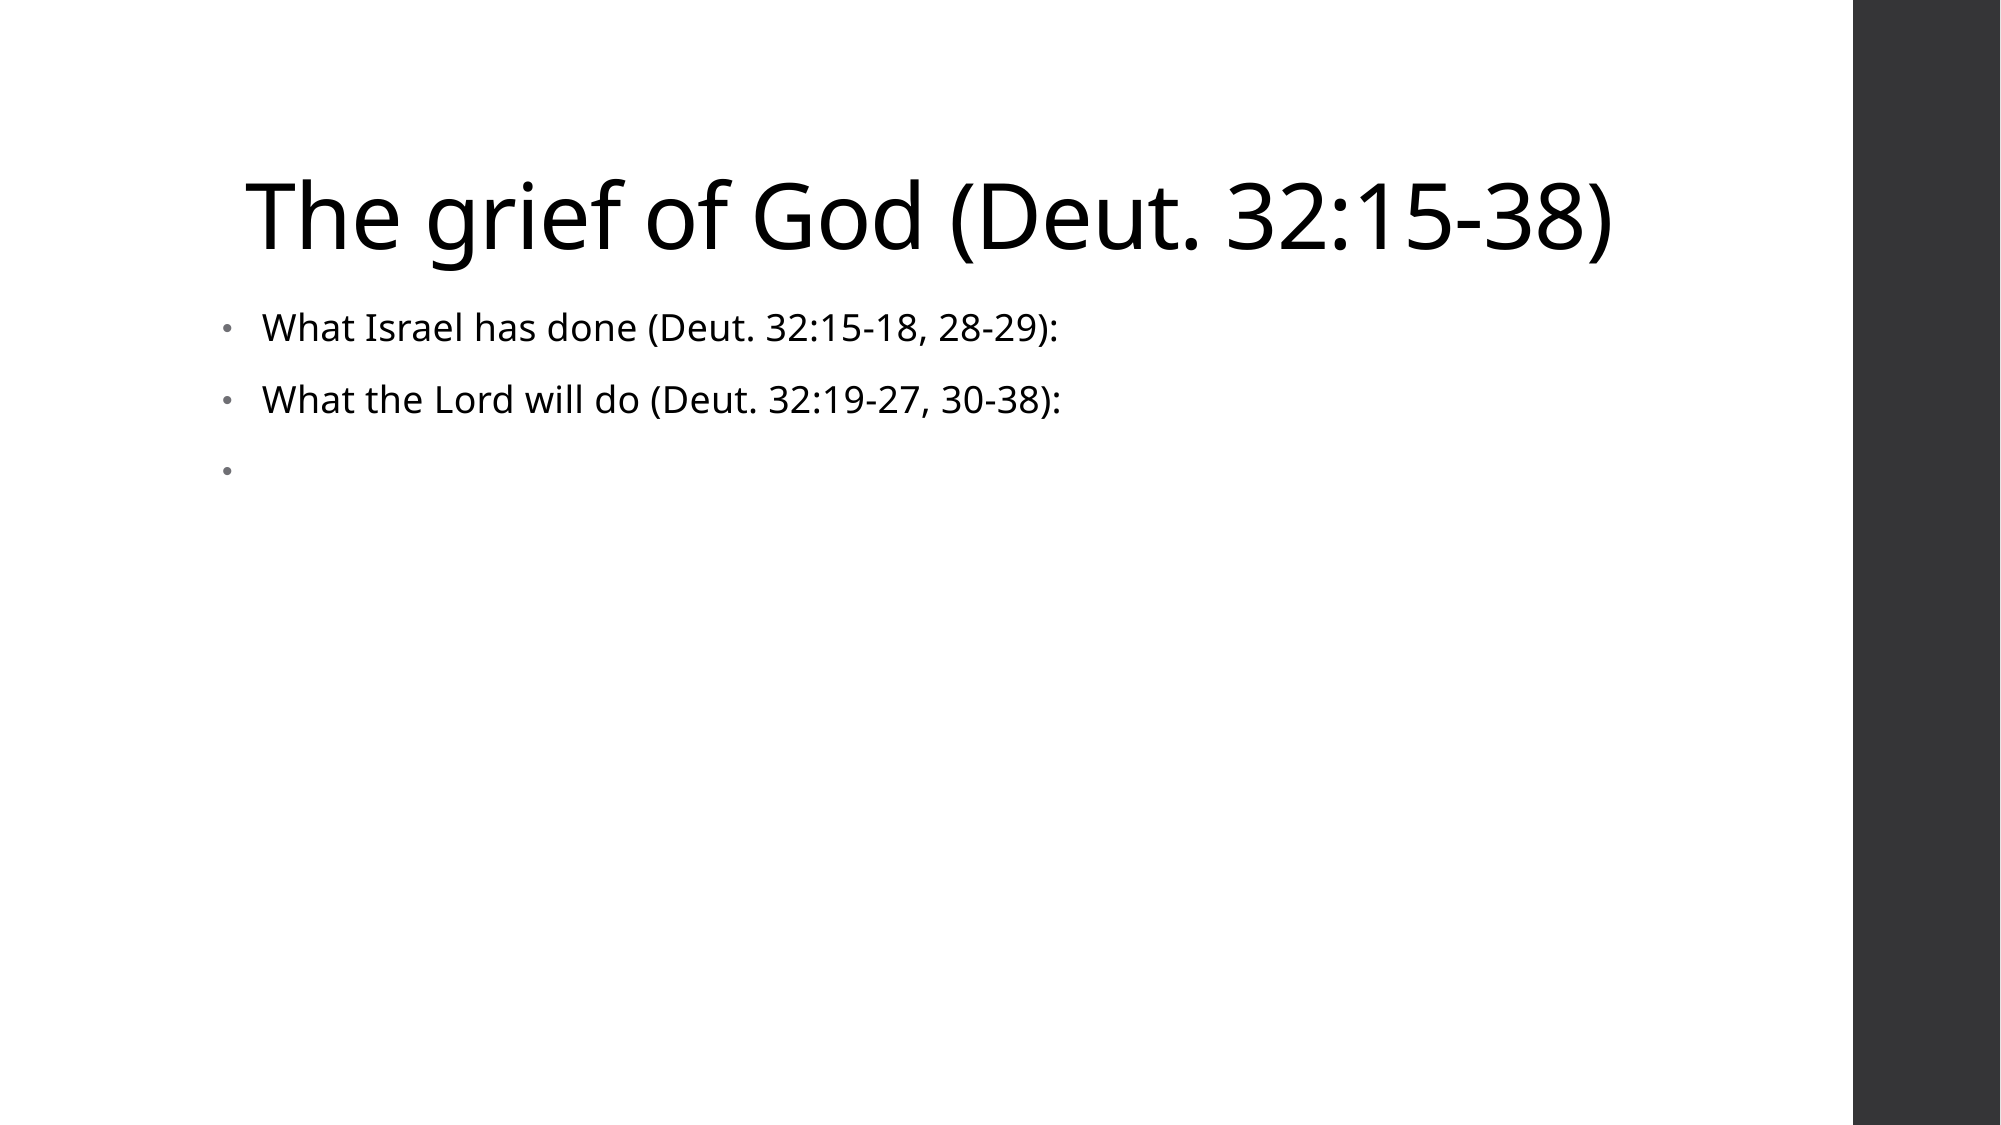

# The grief of God (Deut. 32:15-38)
 What Israel has done (Deut. 32:15-18, 28-29):
 What the Lord will do (Deut. 32:19-27, 30-38):